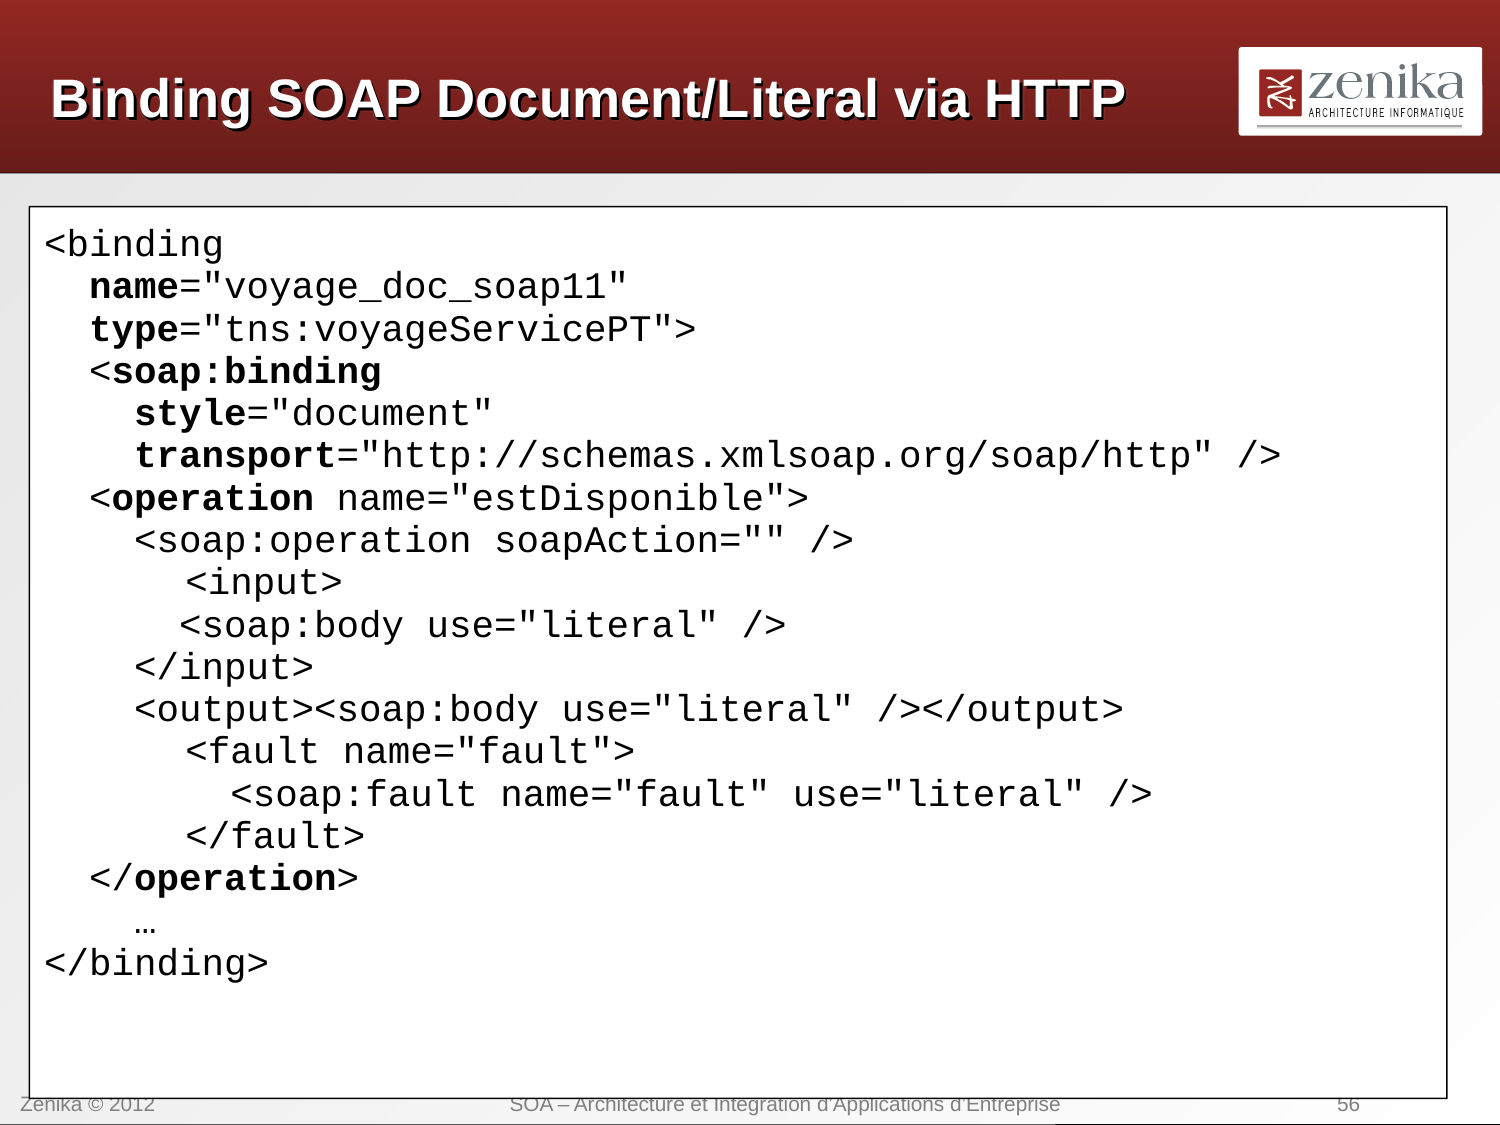

# Binding SOAP Document/Literal via HTTP
<binding
 name="voyage_doc_soap11"
 type="tns:voyageServicePT">
 <soap:binding
 style="document"
 transport="http://schemas.xmlsoap.org/soap/http" />
 <operation name="estDisponible">
 <soap:operation soapAction="" />
	 <input>
 <soap:body use="literal" />
 </input>
 <output><soap:body use="literal" /></output>
	 <fault name="fault">
	 <soap:fault name="fault" use="literal" />
	 </fault>
 </operation>
 …
</binding>